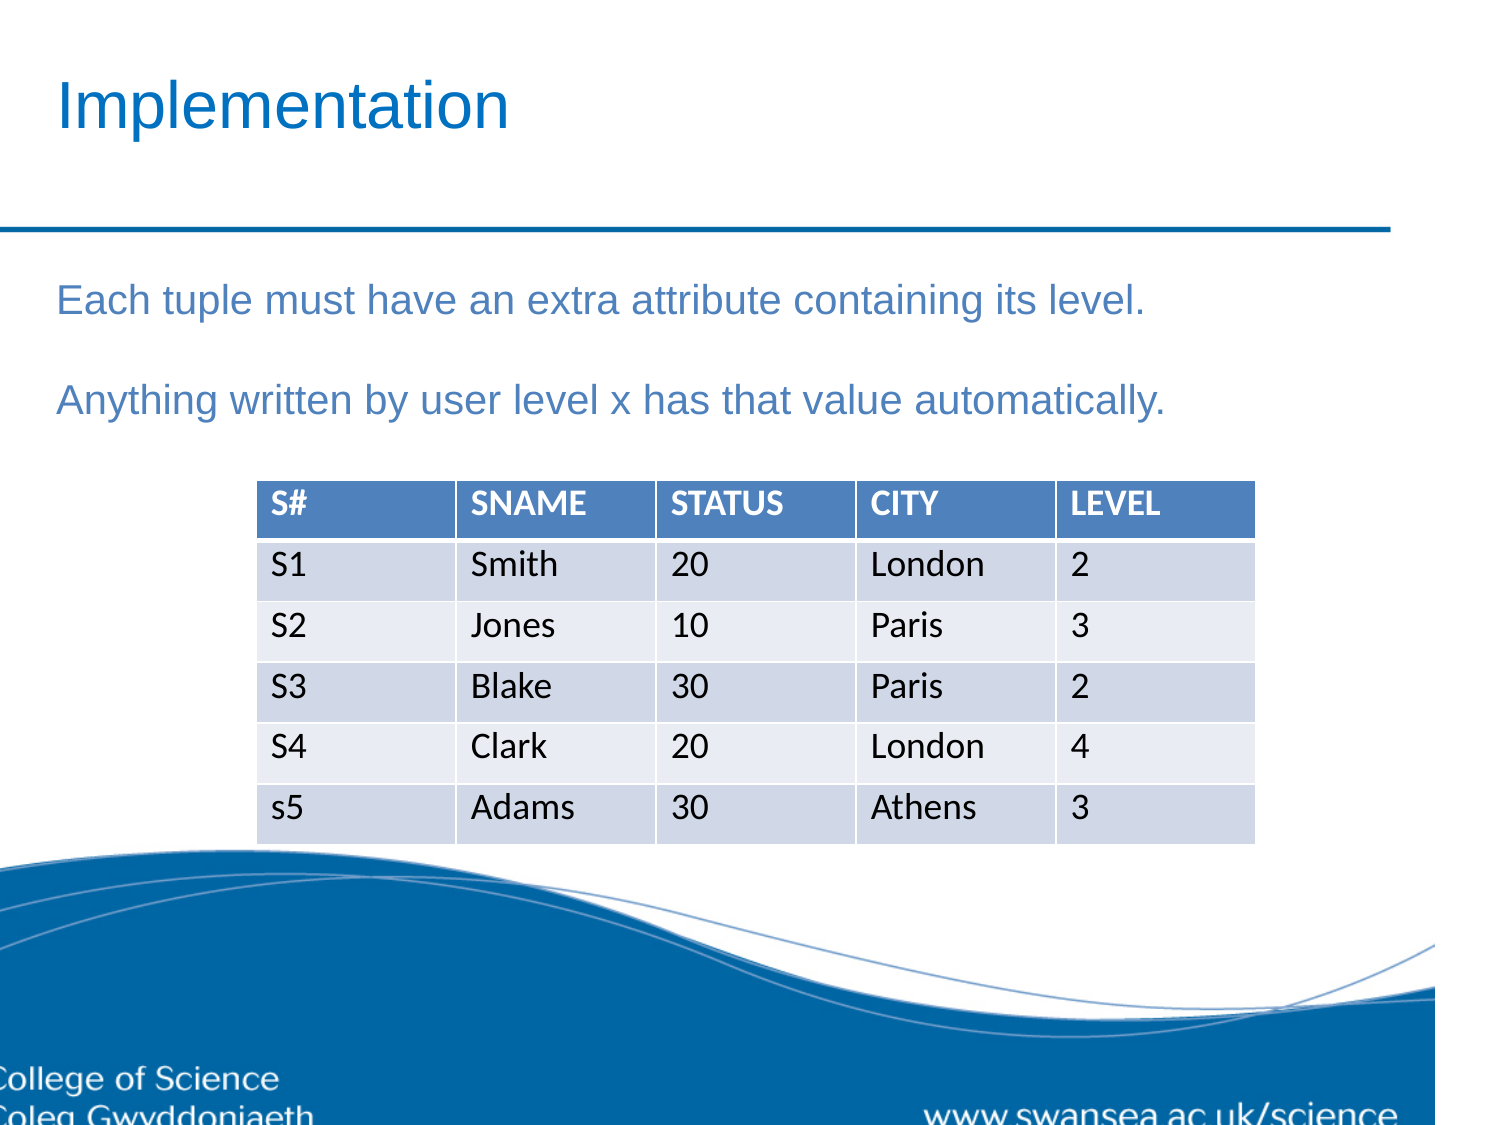

Implementation
Each tuple must have an extra attribute containing its level.
Anything written by user level x has that value automatically.
| S# | SNAME | STATUS | CITY | LEVEL |
| --- | --- | --- | --- | --- |
| S1 | Smith | 20 | London | 2 |
| S2 | Jones | 10 | Paris | 3 |
| S3 | Blake | 30 | Paris | 2 |
| S4 | Clark | 20 | London | 4 |
| s5 | Adams | 30 | Athens | 3 |